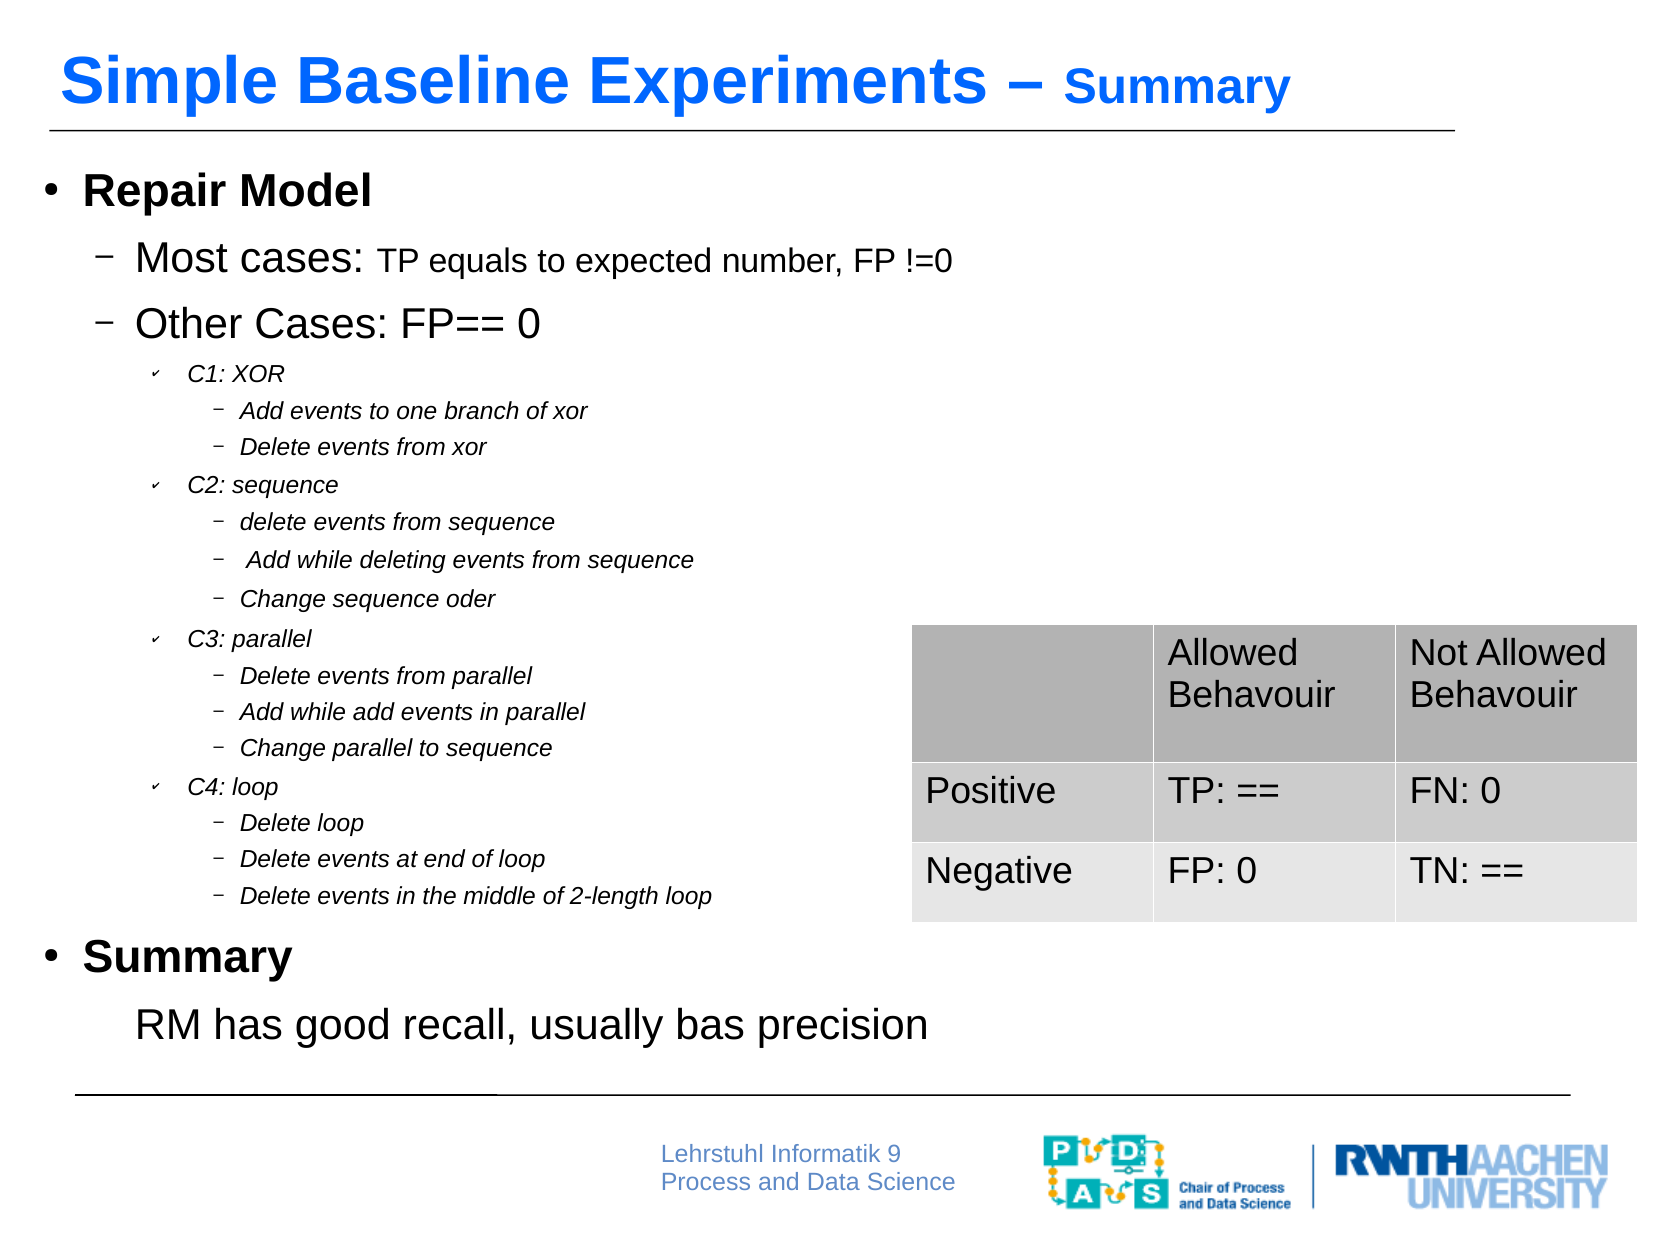

# Simple Baseline Experiments – Summary
Repair Model
Most cases: TP equals to expected number, FP !=0
Other Cases: FP== 0
C1: XOR
Add events to one branch of xor
Delete events from xor
C2: sequence
delete events from sequence
 Add while deleting events from sequence
Change sequence oder
C3: parallel
Delete events from parallel
Add while add events in parallel
Change parallel to sequence
C4: loop
Delete loop
Delete events at end of loop
Delete events in the middle of 2-length loop
Summary
RM has good recall, usually bas precision
| | Allowed Behavouir | Not Allowed Behavouir |
| --- | --- | --- |
| Positive | TP: == | FN: 0 |
| Negative | FP: 0 | TN: == |